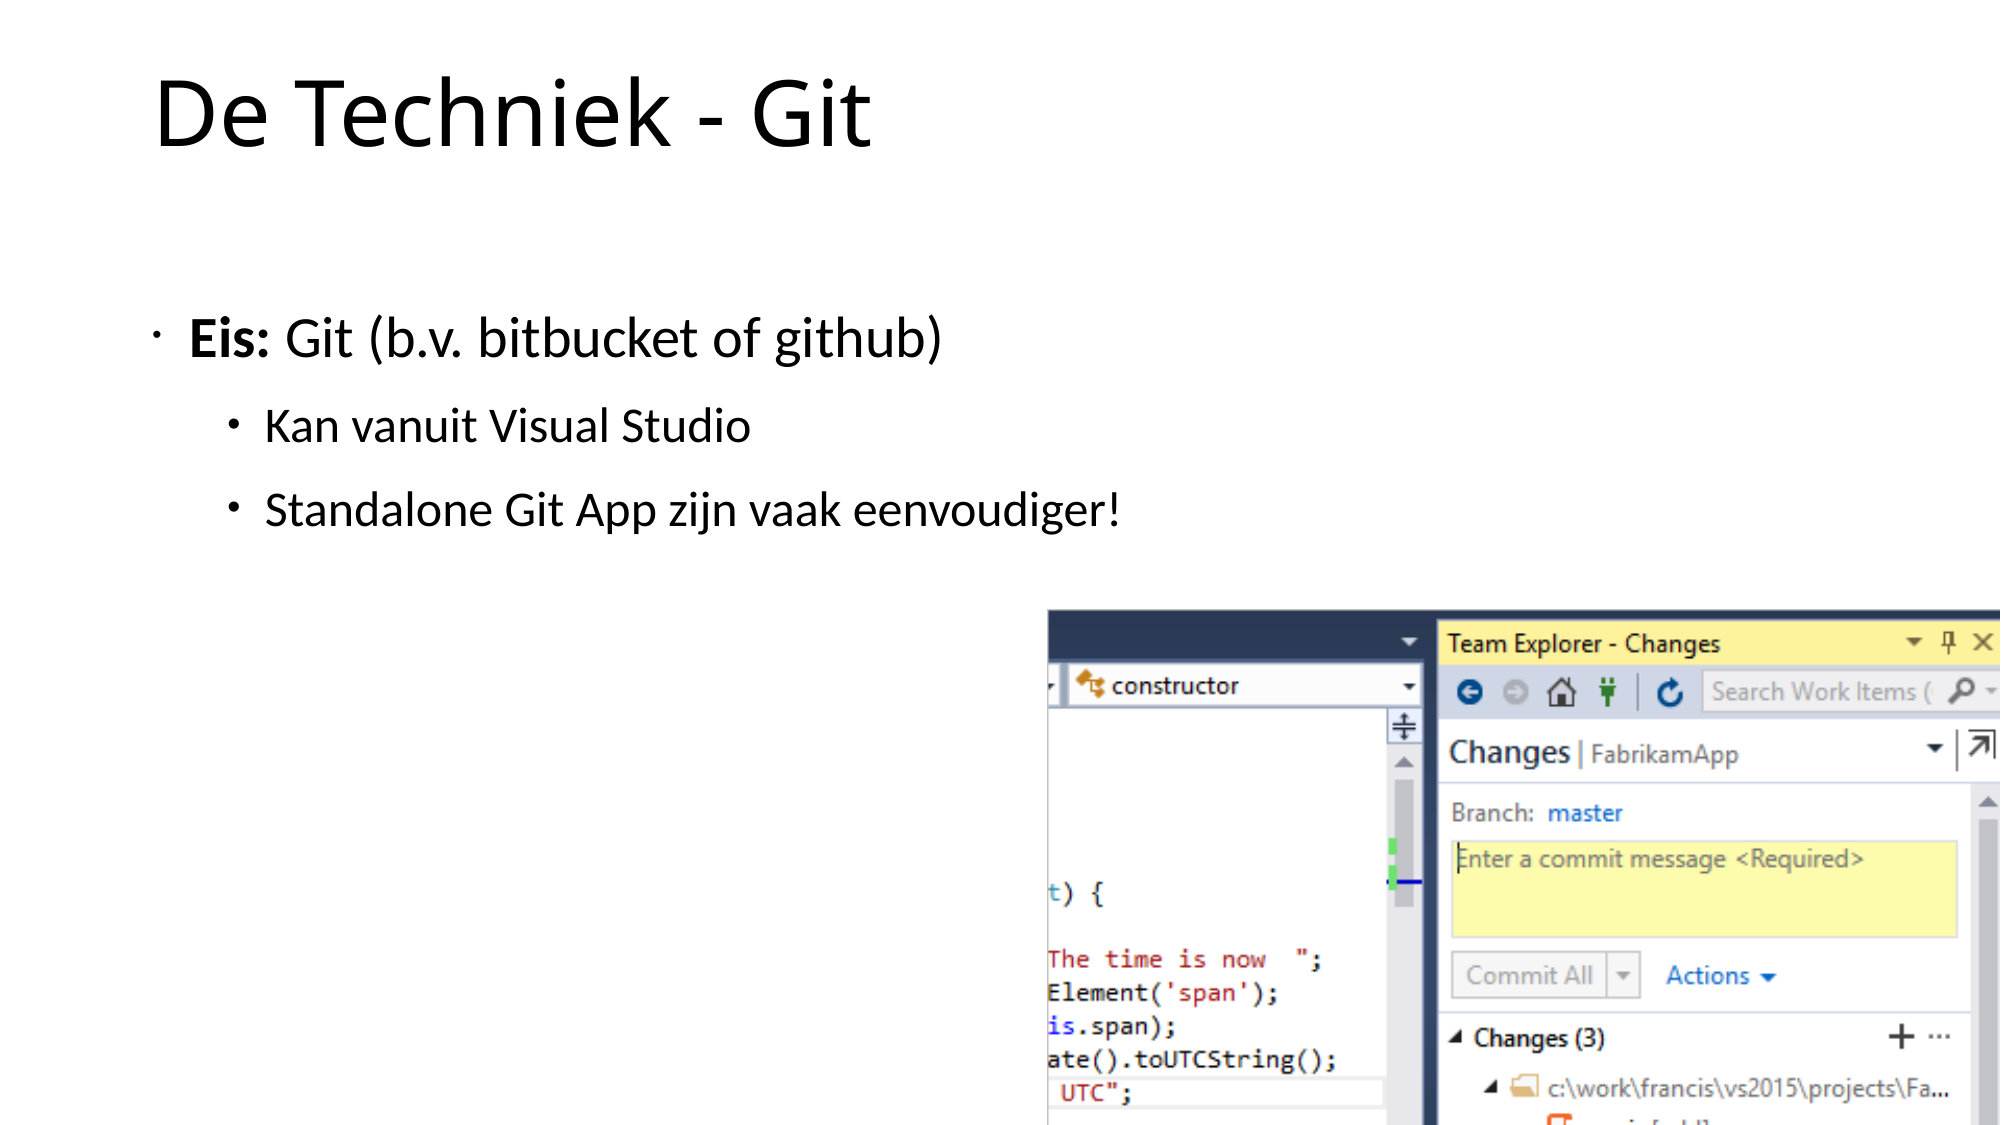

# De Techniek - Git
Eis: Git (b.v. bitbucket of github)
Kan vanuit Visual Studio
Standalone Git App zijn vaak eenvoudiger!